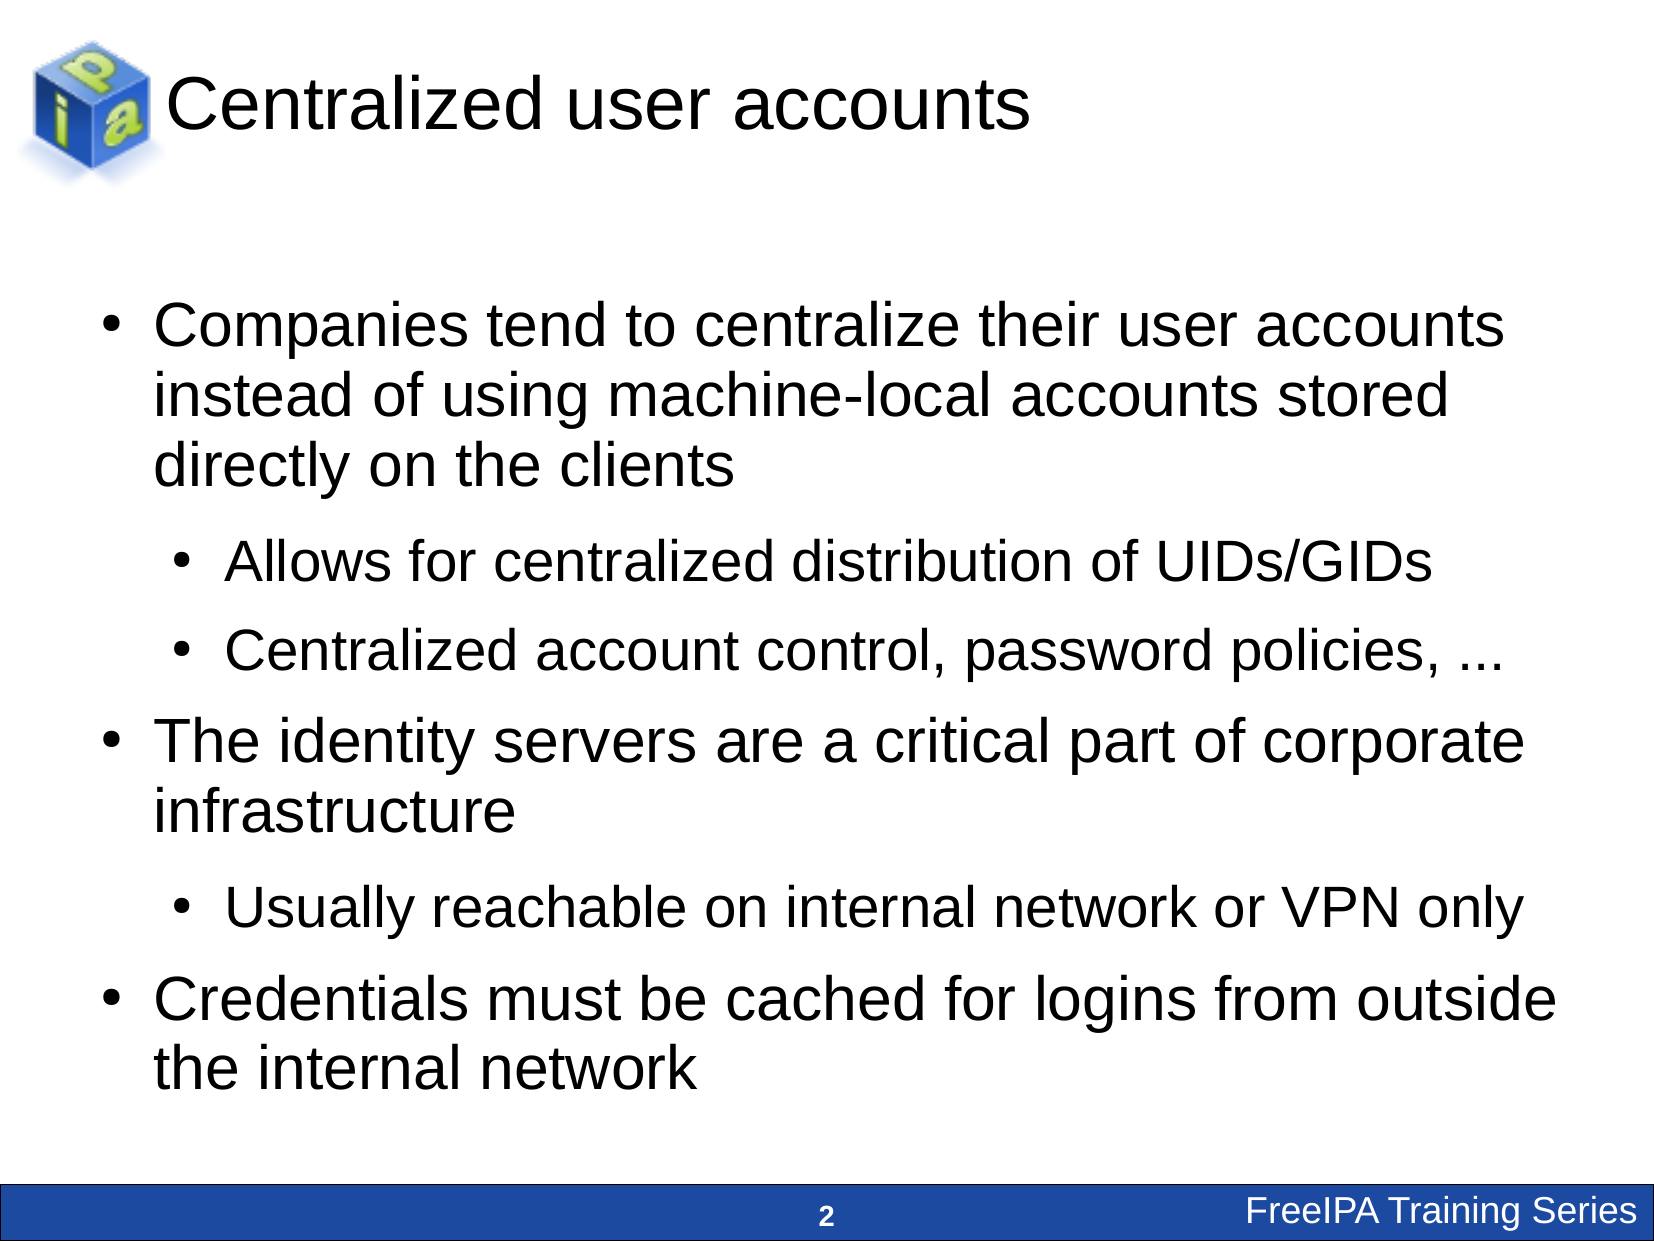

# Centralized user accounts
Companies tend to centralize their user accounts instead of using machine-local accounts stored directly on the clients
Allows for centralized distribution of UIDs/GIDs
Centralized account control, password policies, ...
The identity servers are a critical part of corporate infrastructure
Usually reachable on internal network or VPN only
Credentials must be cached for logins from outside the internal network
2